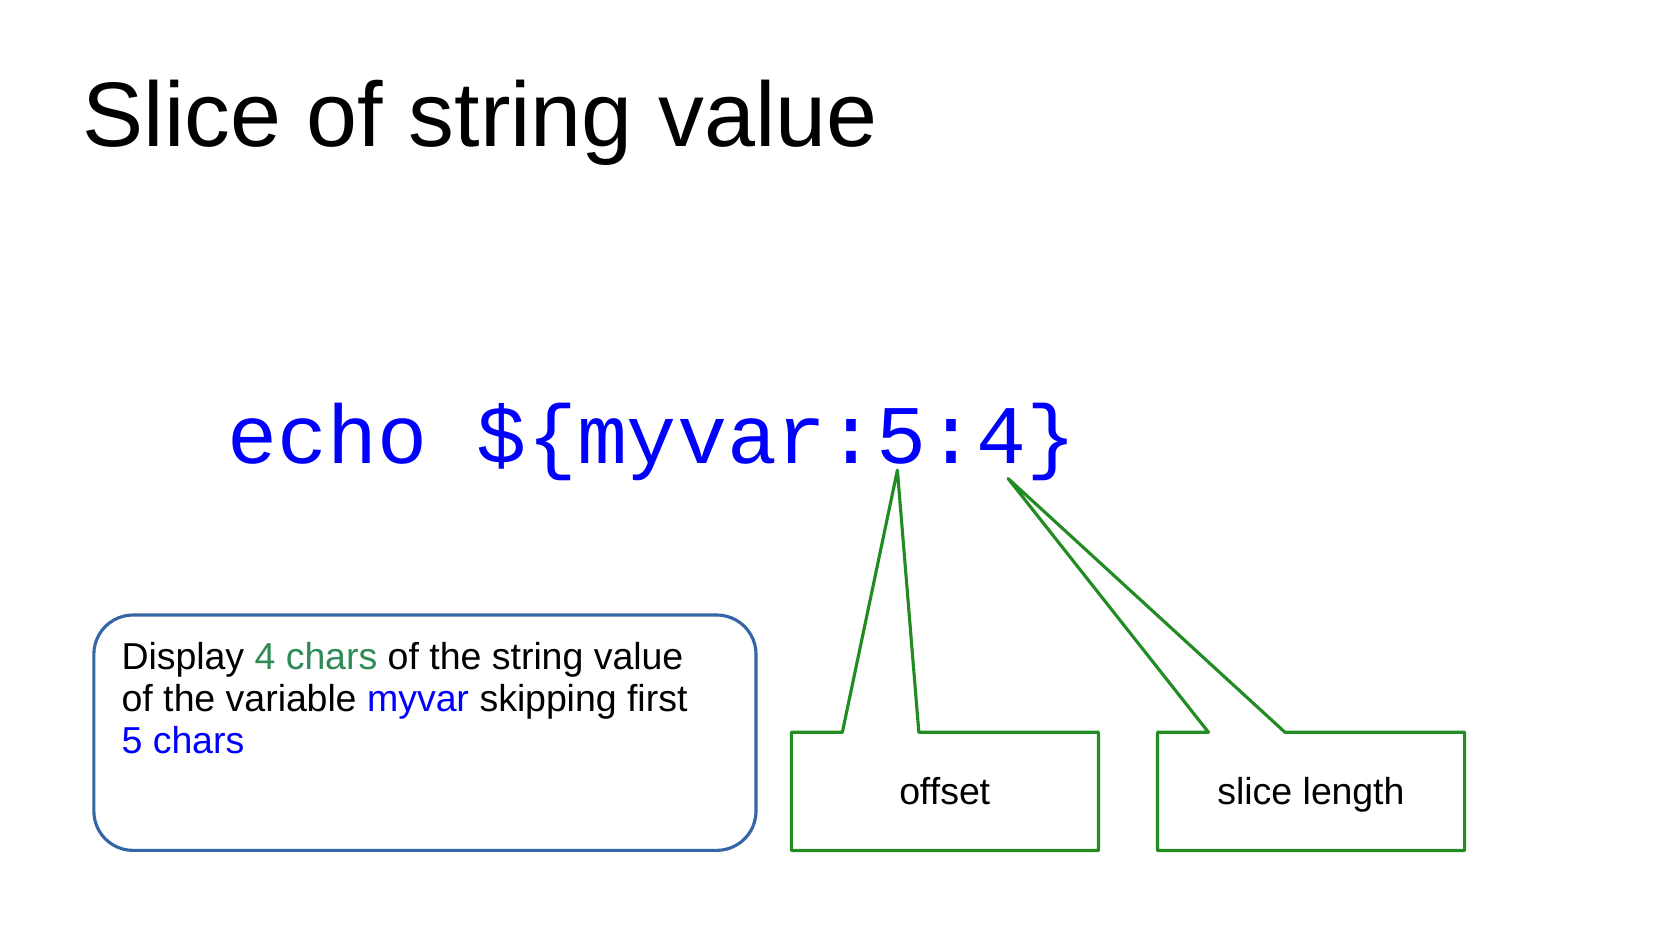

# Slice of string value
echo ${myvar:5:4}
Display 4 chars of the string value
of the variable myvar skipping first
5 chars
offset
slice length